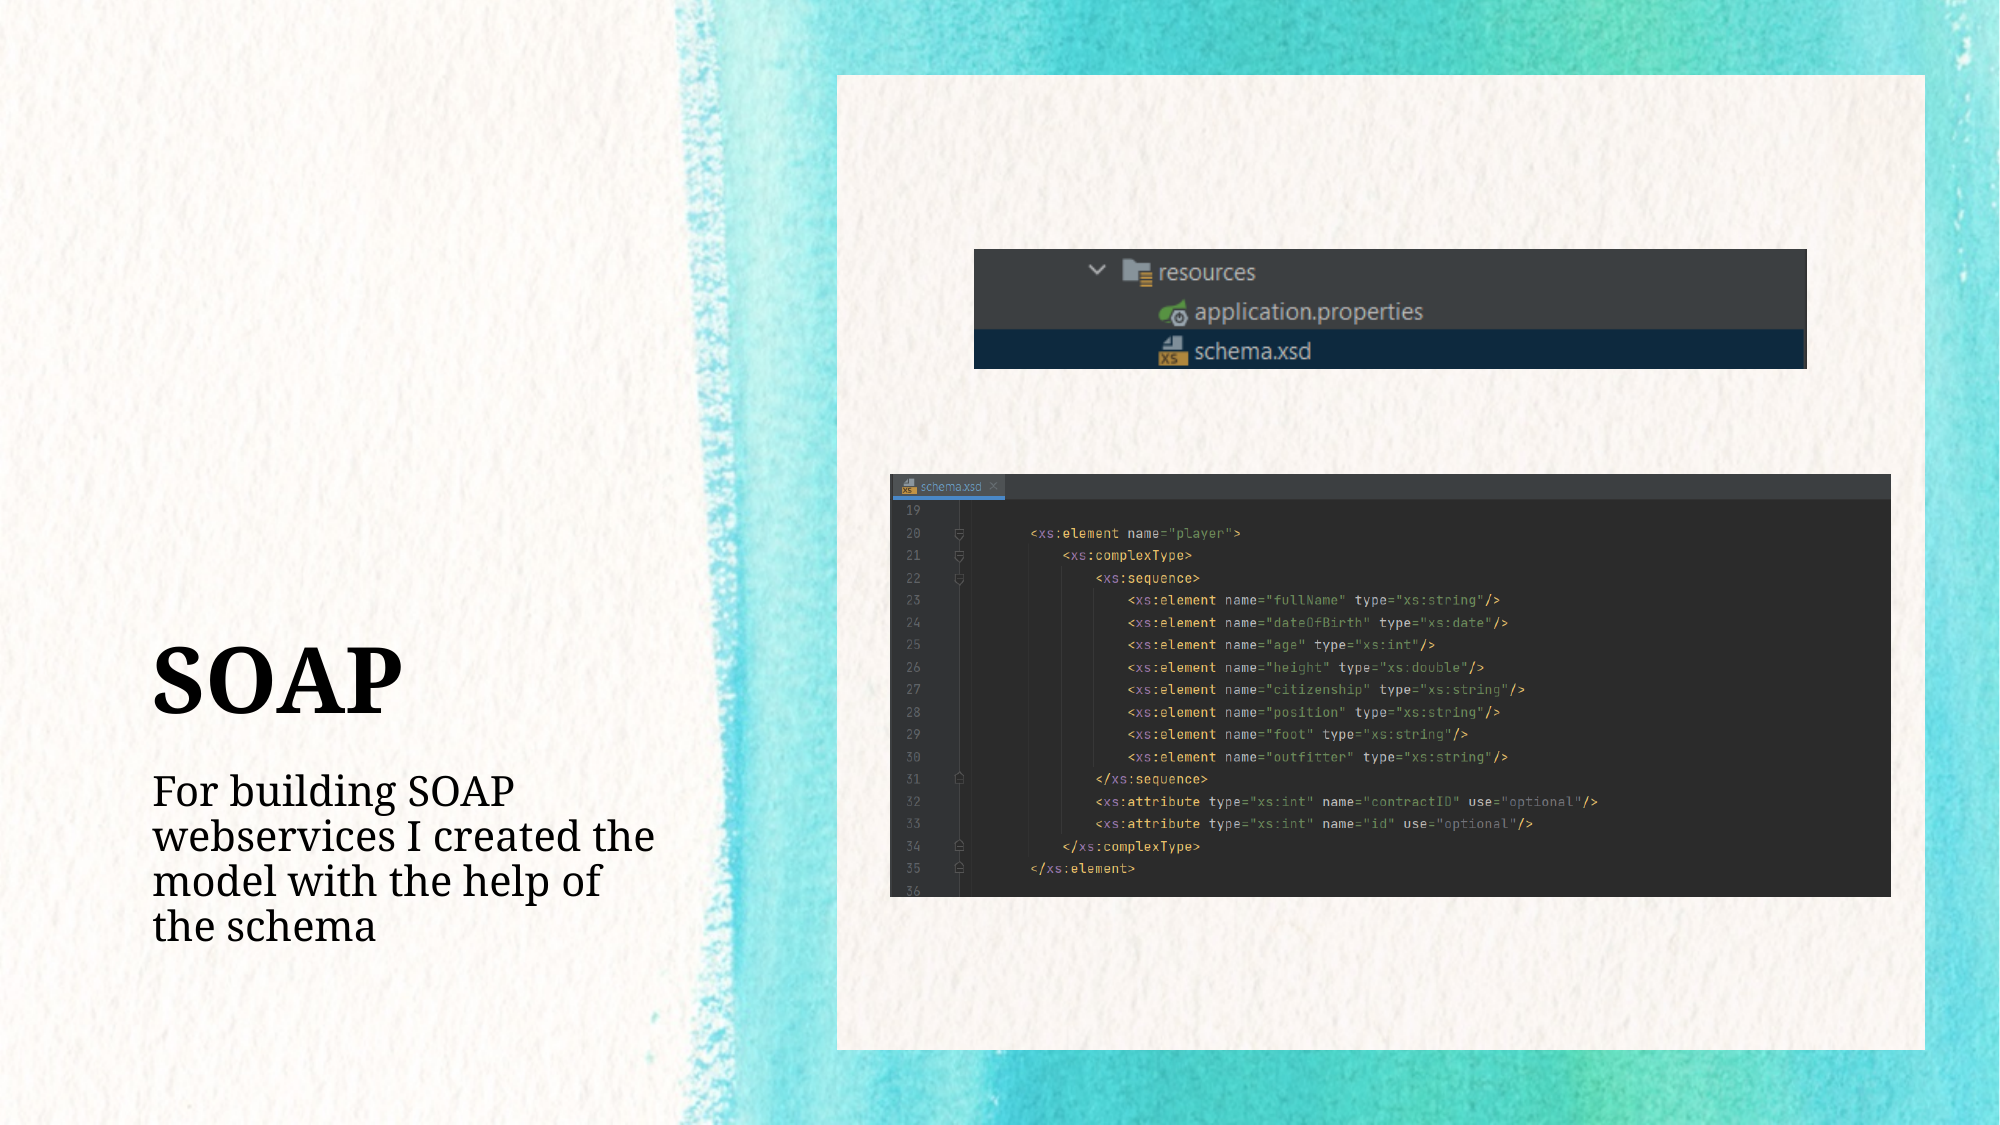

# SOAP
For building SOAP webservices I created the model with the help of the schema